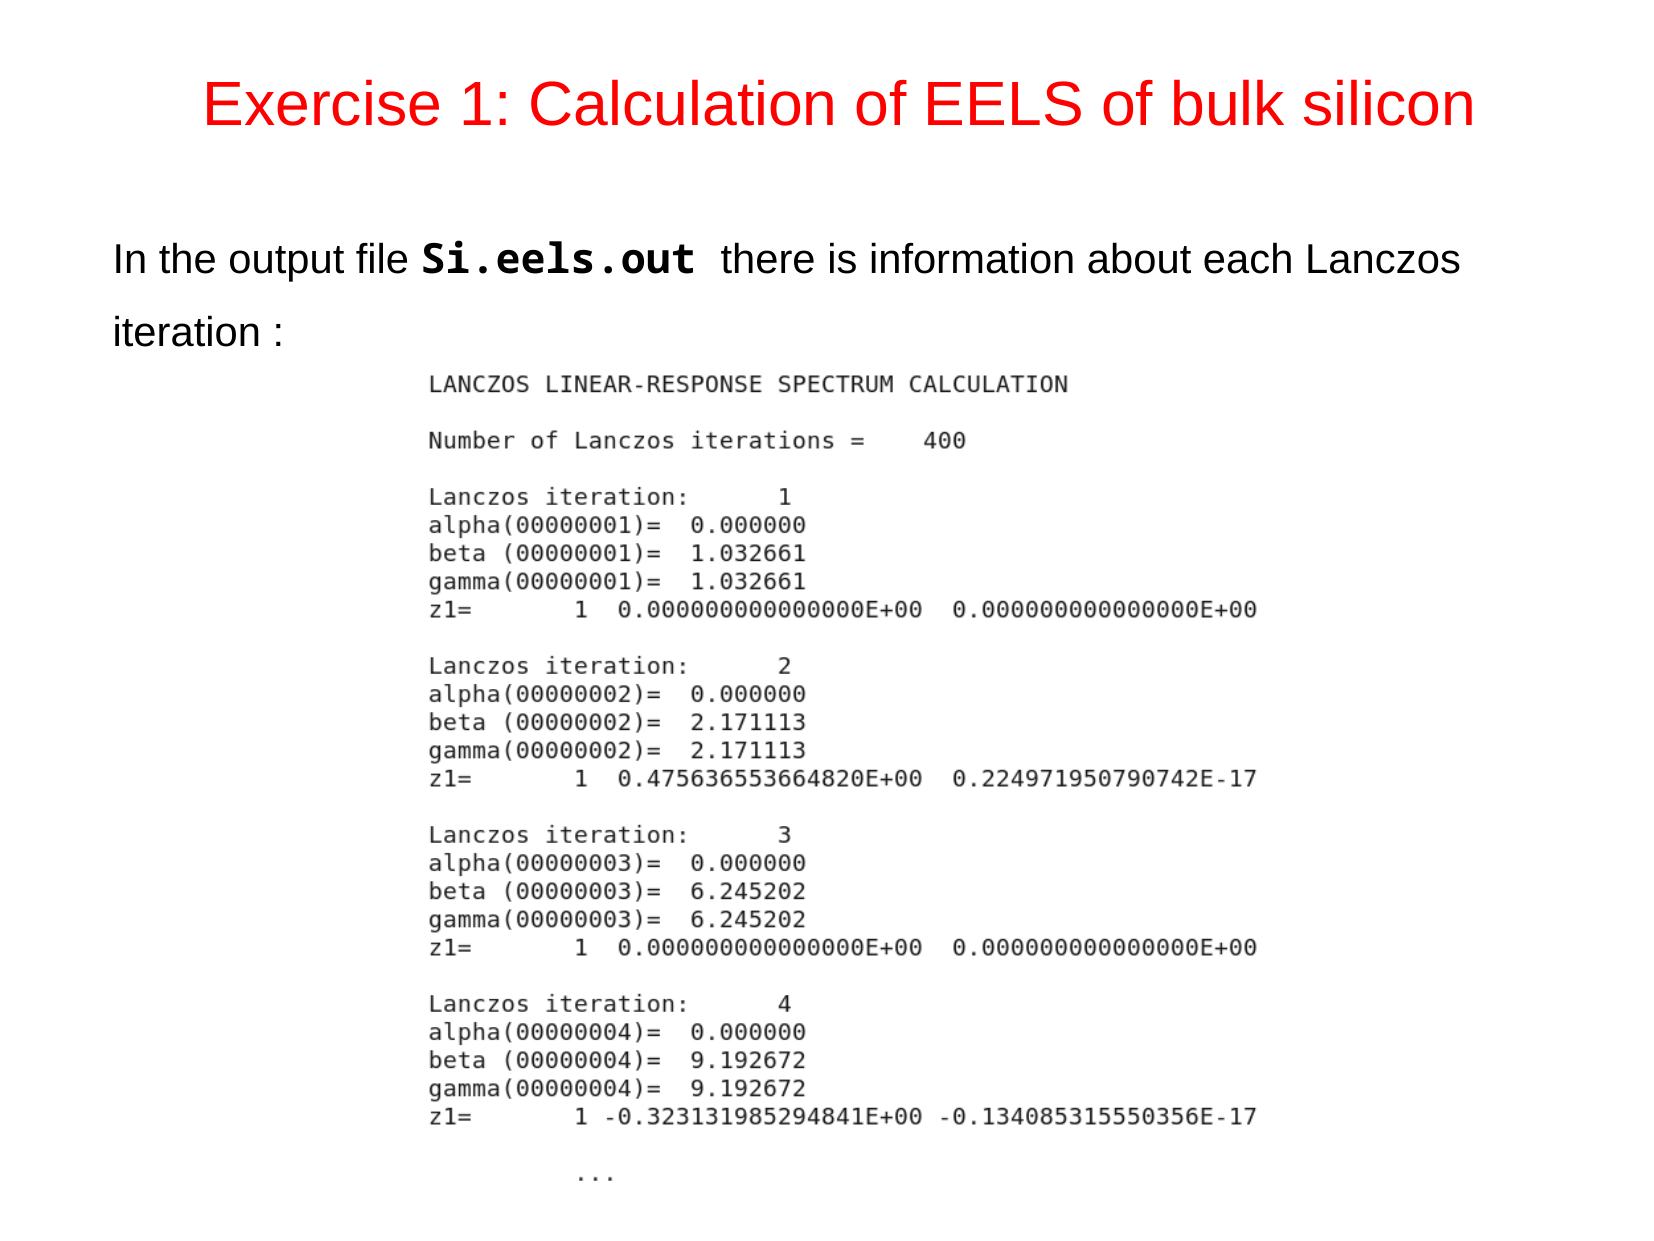

Exercise 1: Calculation of EELS of bulk silicon
# In the output file Si.eels.out there is information about each Lanczos iteration :